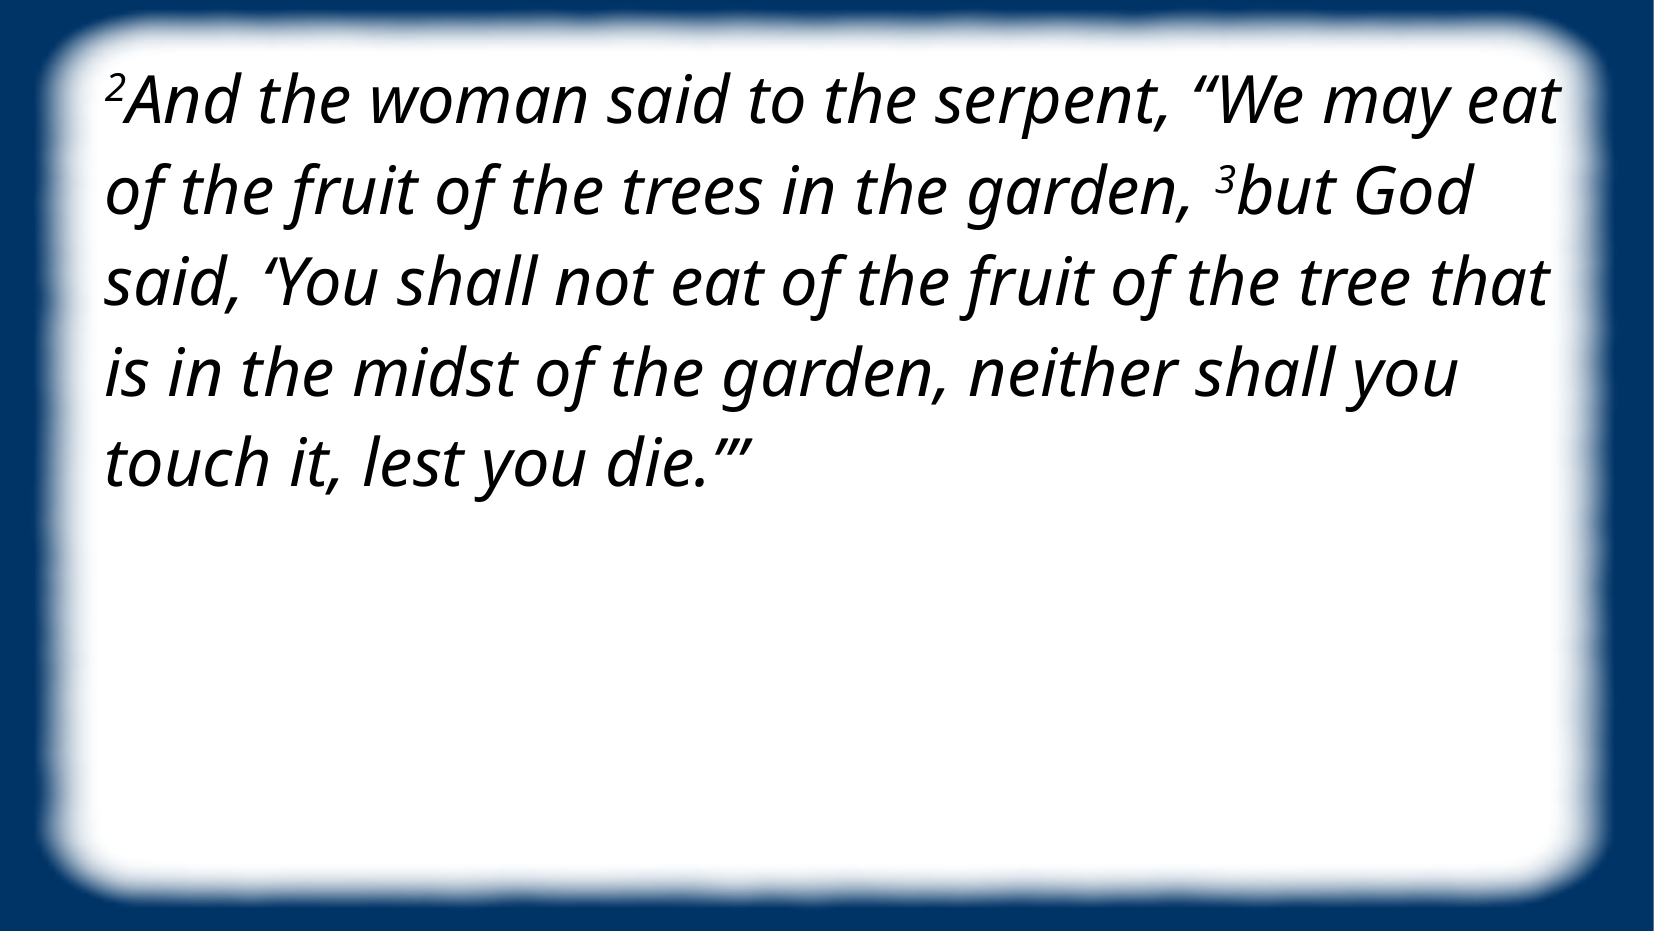

2And the woman said to the serpent, “We may eat of the fruit of the trees in the garden, 3but God said, ‘You shall not eat of the fruit of the tree that is in the midst of the garden, neither shall you touch it, lest you die.’”